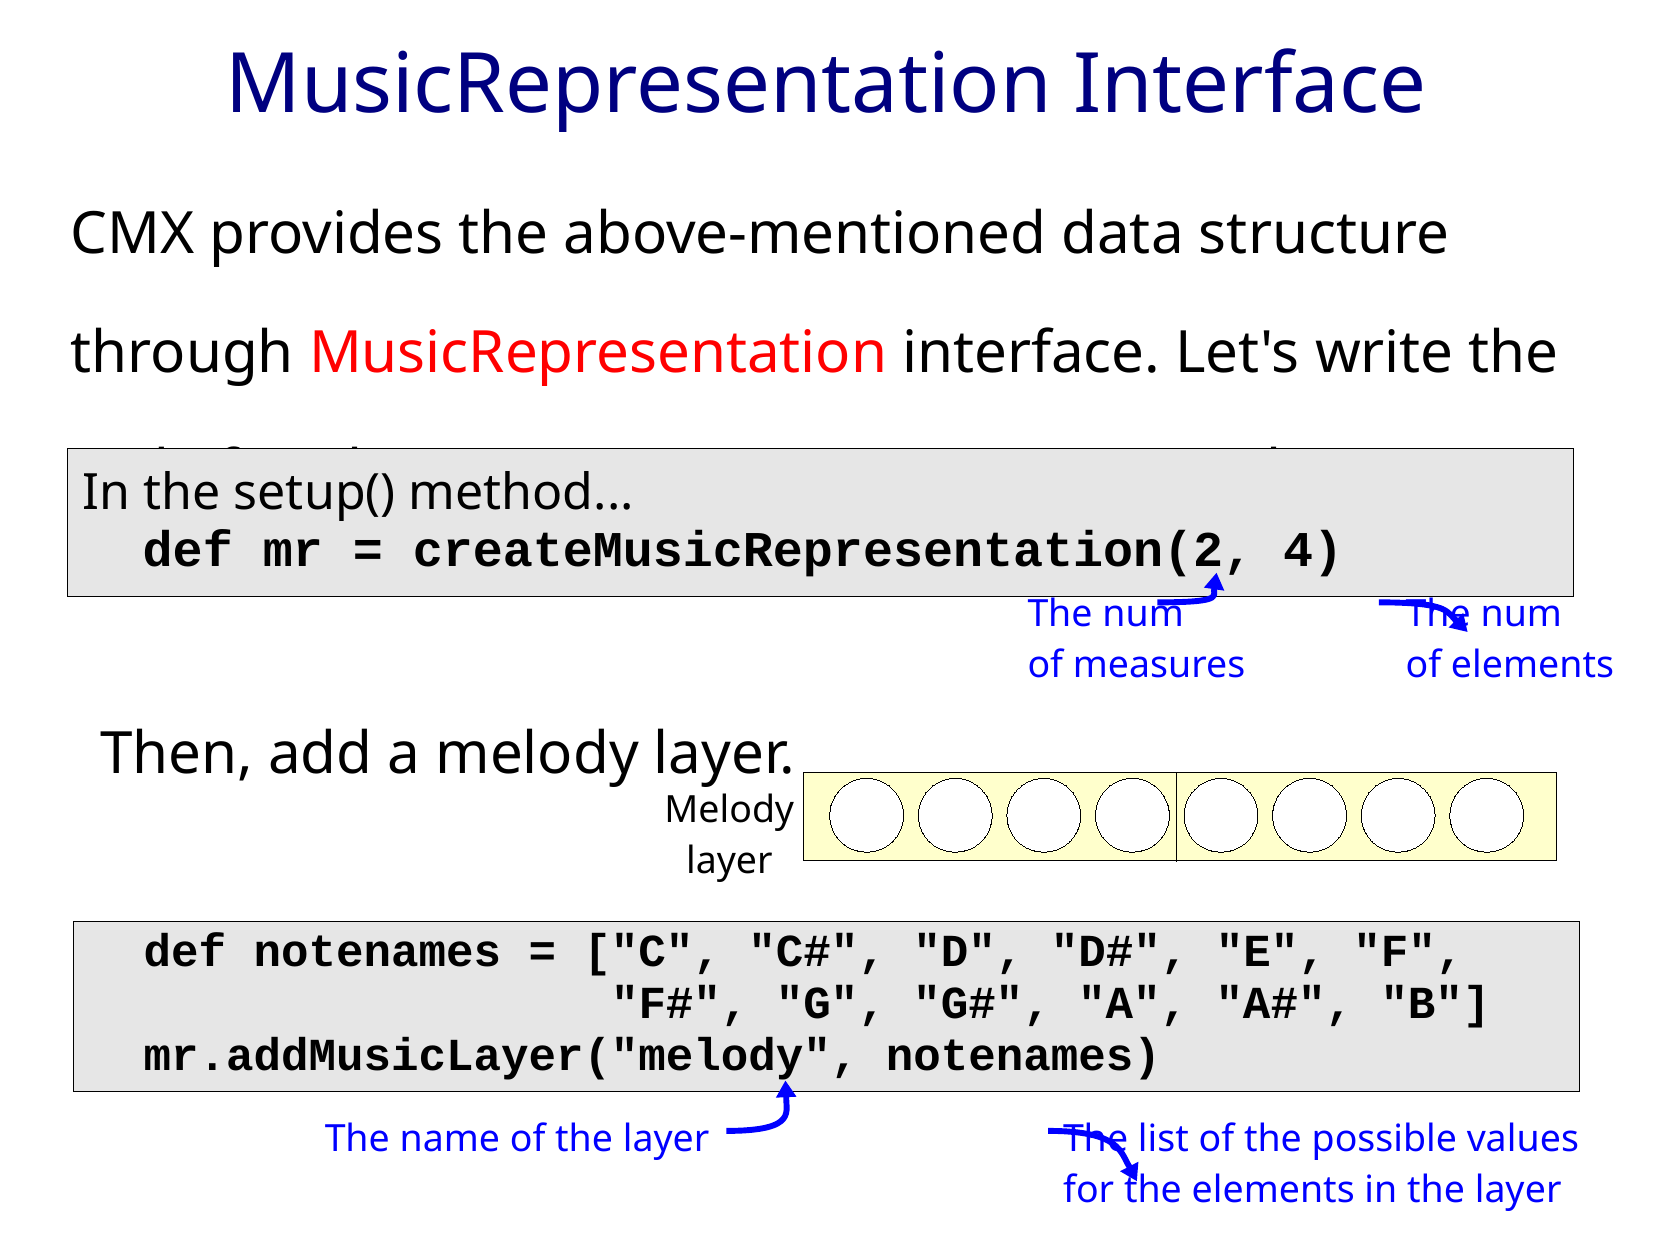

# MusicRepresentation Interface
CMX provides the above-mentioned data structure
through MusicRepresentation interface. Let's write the
code for obtaining a MusicRepresentation object.
In the setup() method...
 def mr = createMusicRepresentation(2, 4)
The num
of measures
The num
of elements
Then, add a melody layer.
Melody
layer
 def notenames = ["C", "C#", "D", "D#", "E", "F",
 "F#", "G", "G#", "A", "A#", "B"]
 mr.addMusicLayer("melody", notenames)
The name of the layer
The list of the possible values
for the elements in the layer